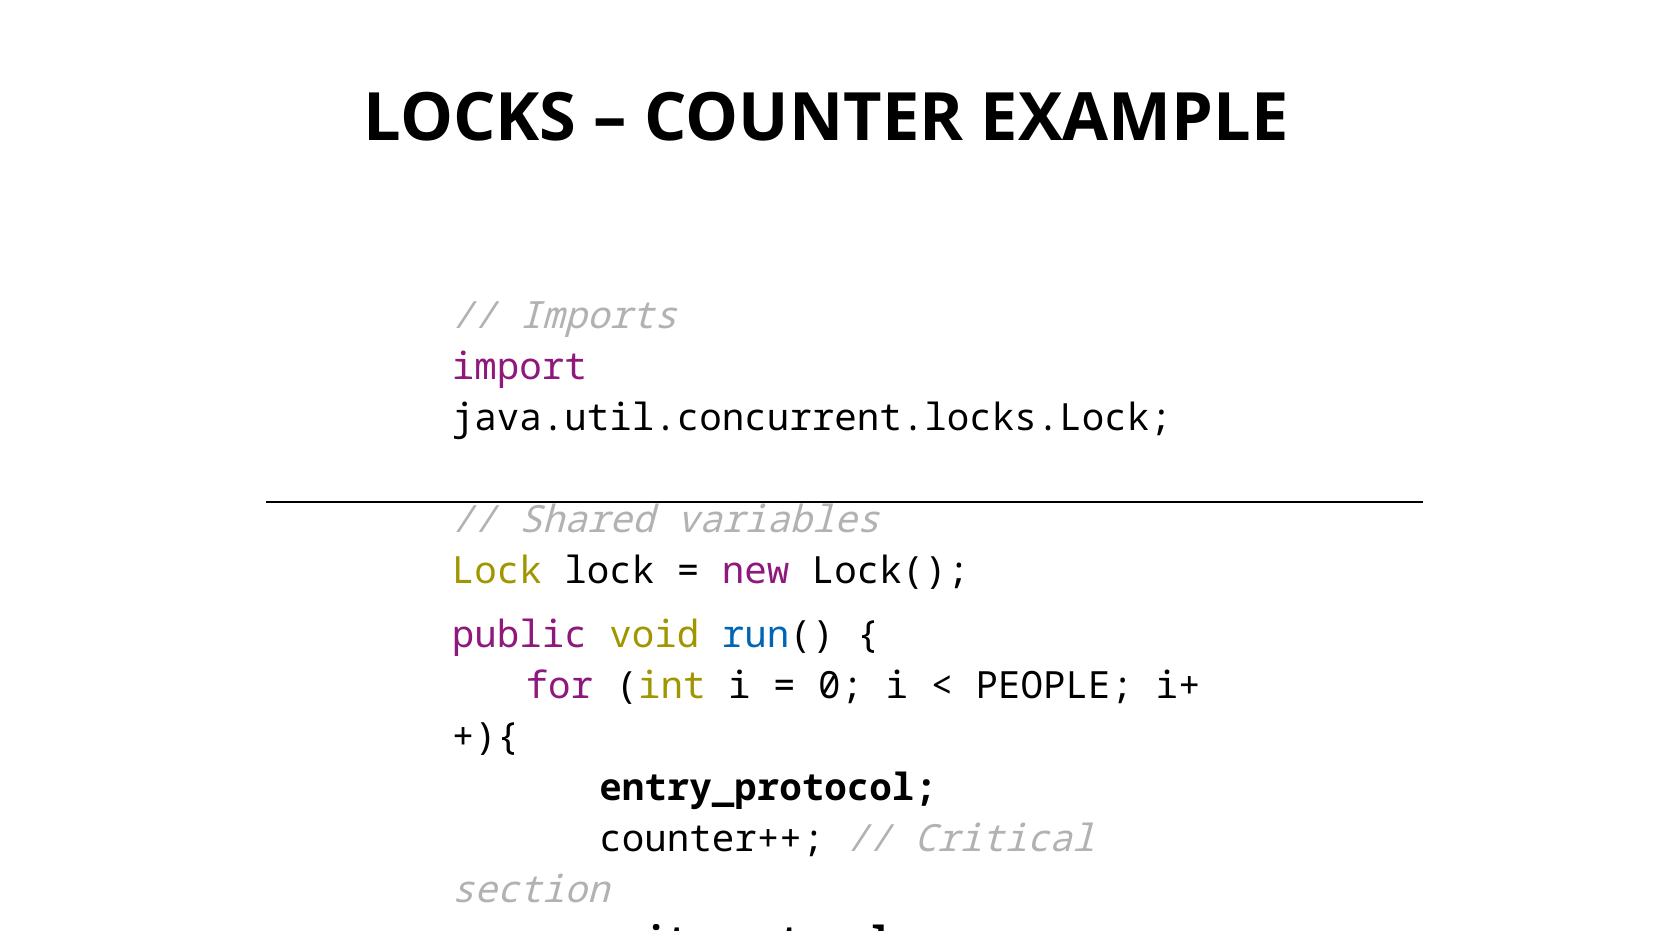

# LOCKS – COUNTER EXAMPLE
// Imports
import java.util.concurrent.locks.Lock;
// Shared variables
Lock lock = new Lock();
public void run() {
	for (int i = 0; i < PEOPLE; i++){
		entry_protocol;
		counter++; // Critical section
		exit_protocol;
	}
}